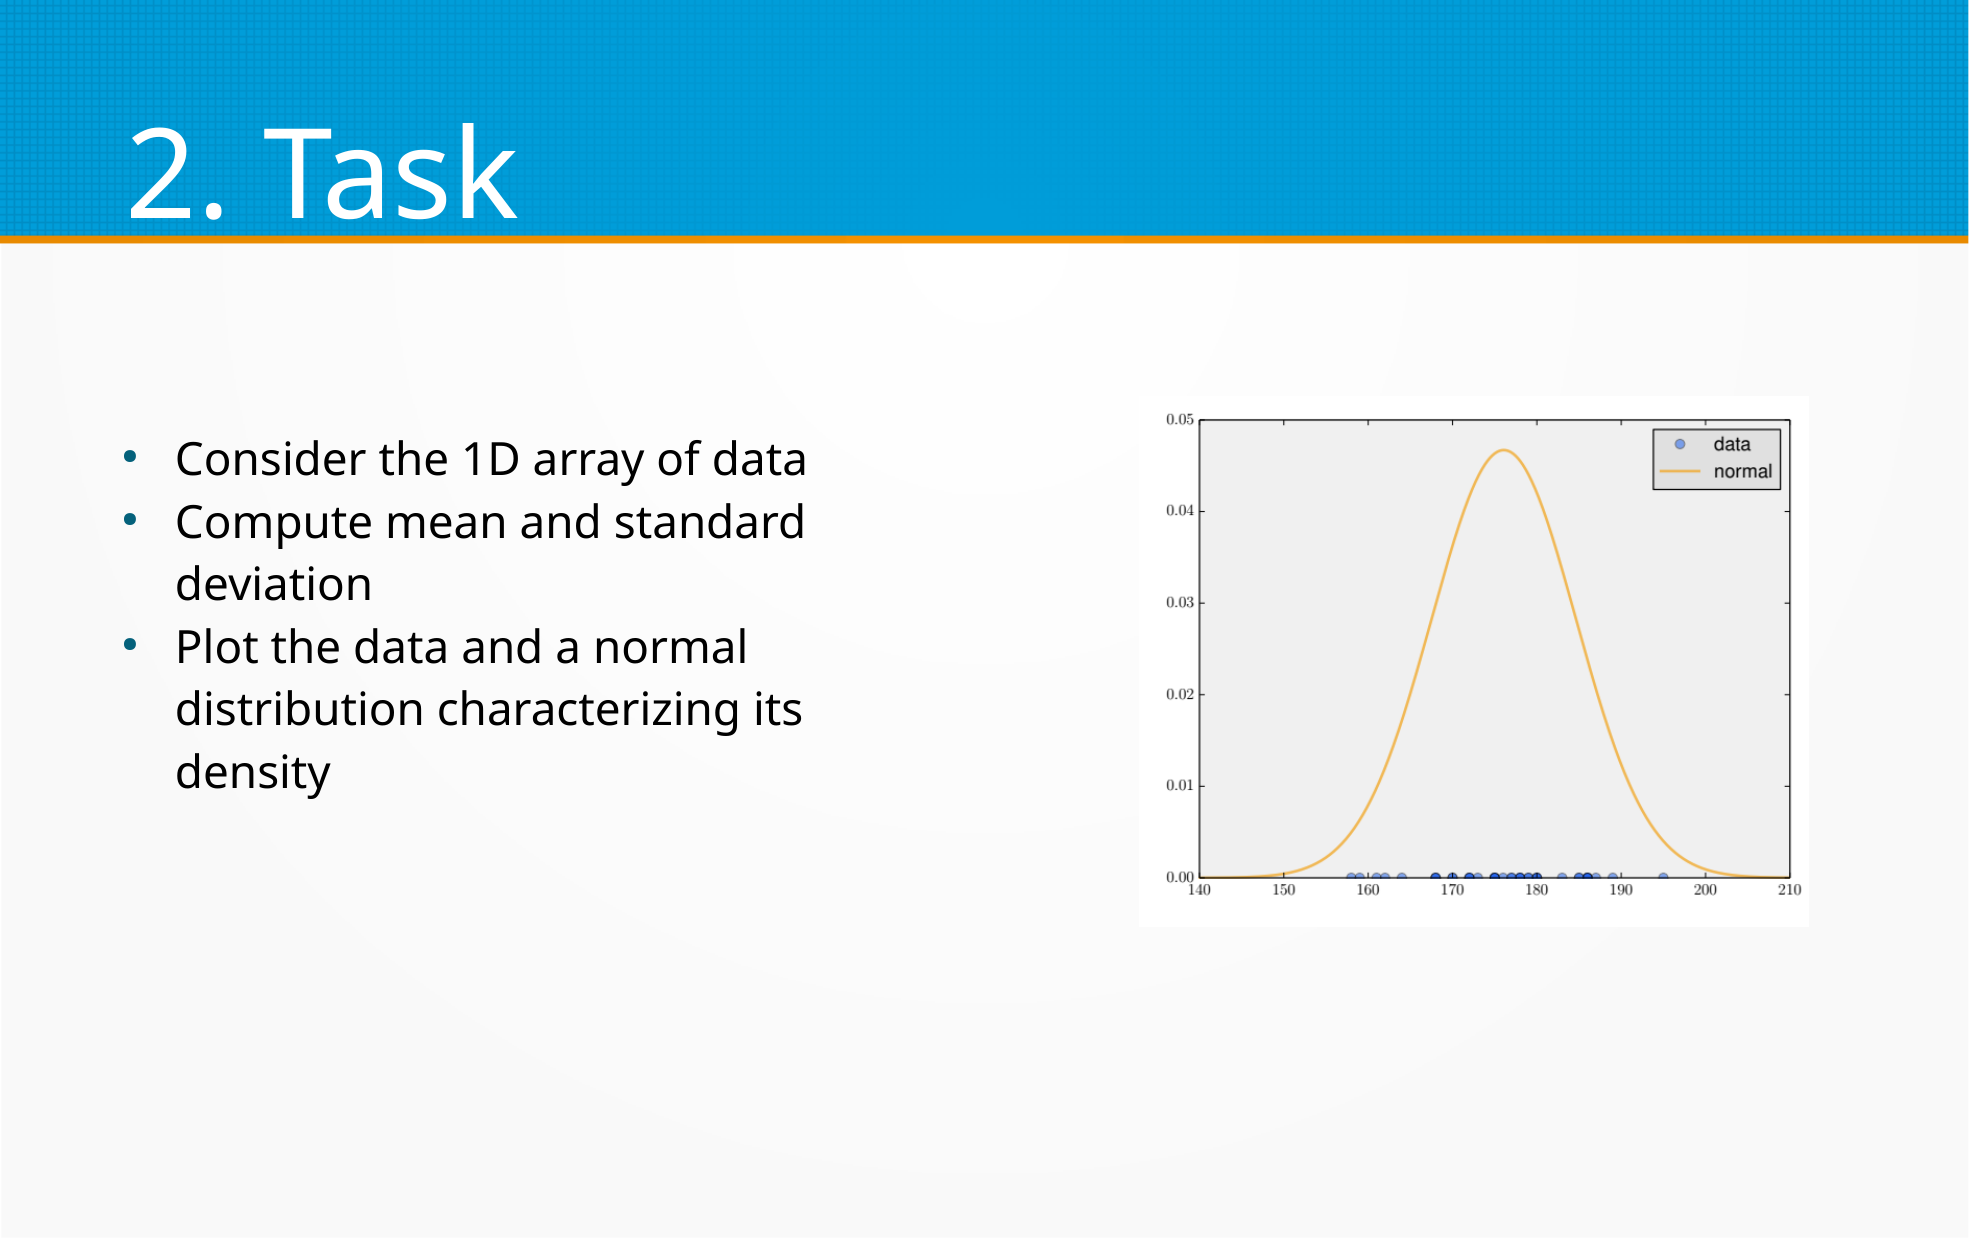

#
2. Task
Consider the 1D array of data
Compute mean and standard deviation
Plot the data and a normal distribution characterizing its density